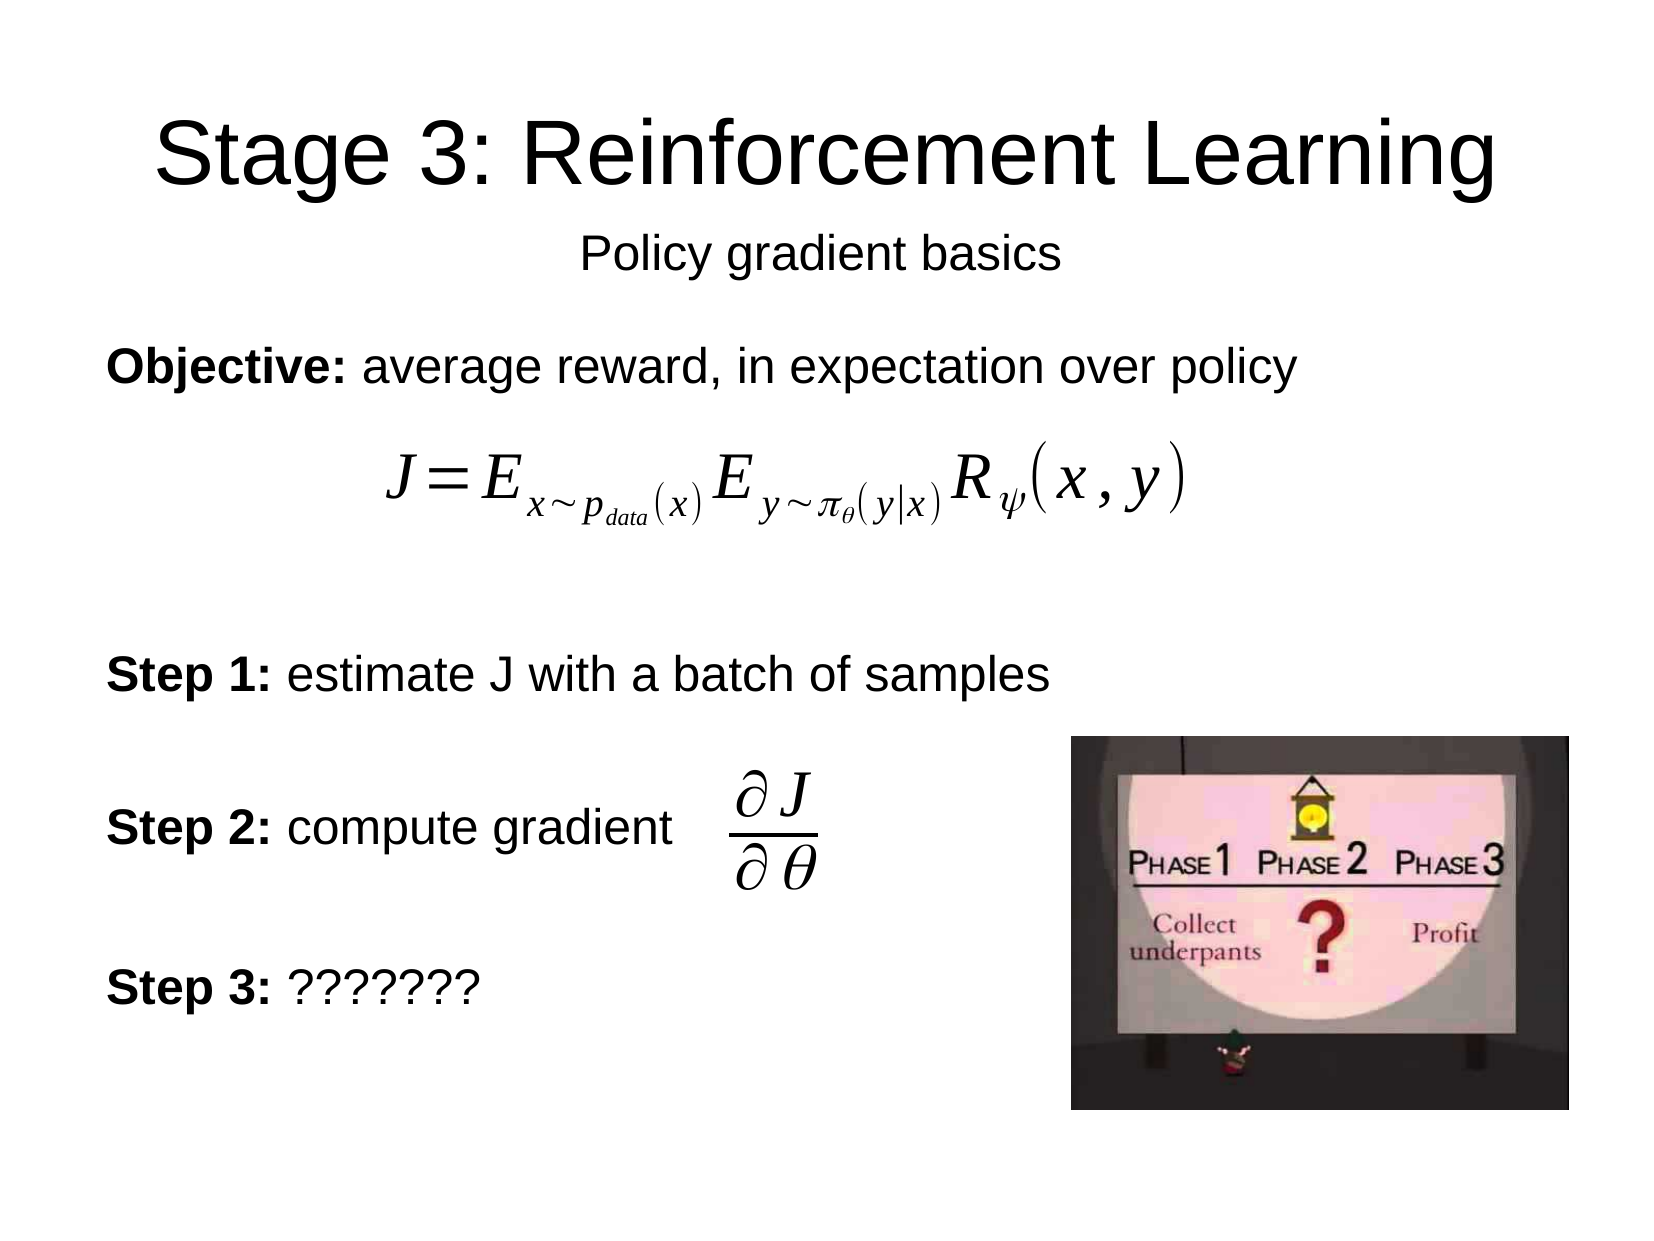

# Stage 3: Reinforcement Learning
Policy gradient basics
Objective: average reward, in expectation over policy
Step 1: estimate J with a batch of samples
Step 2: compute gradient
Step 3: ???????
Step 4: improve